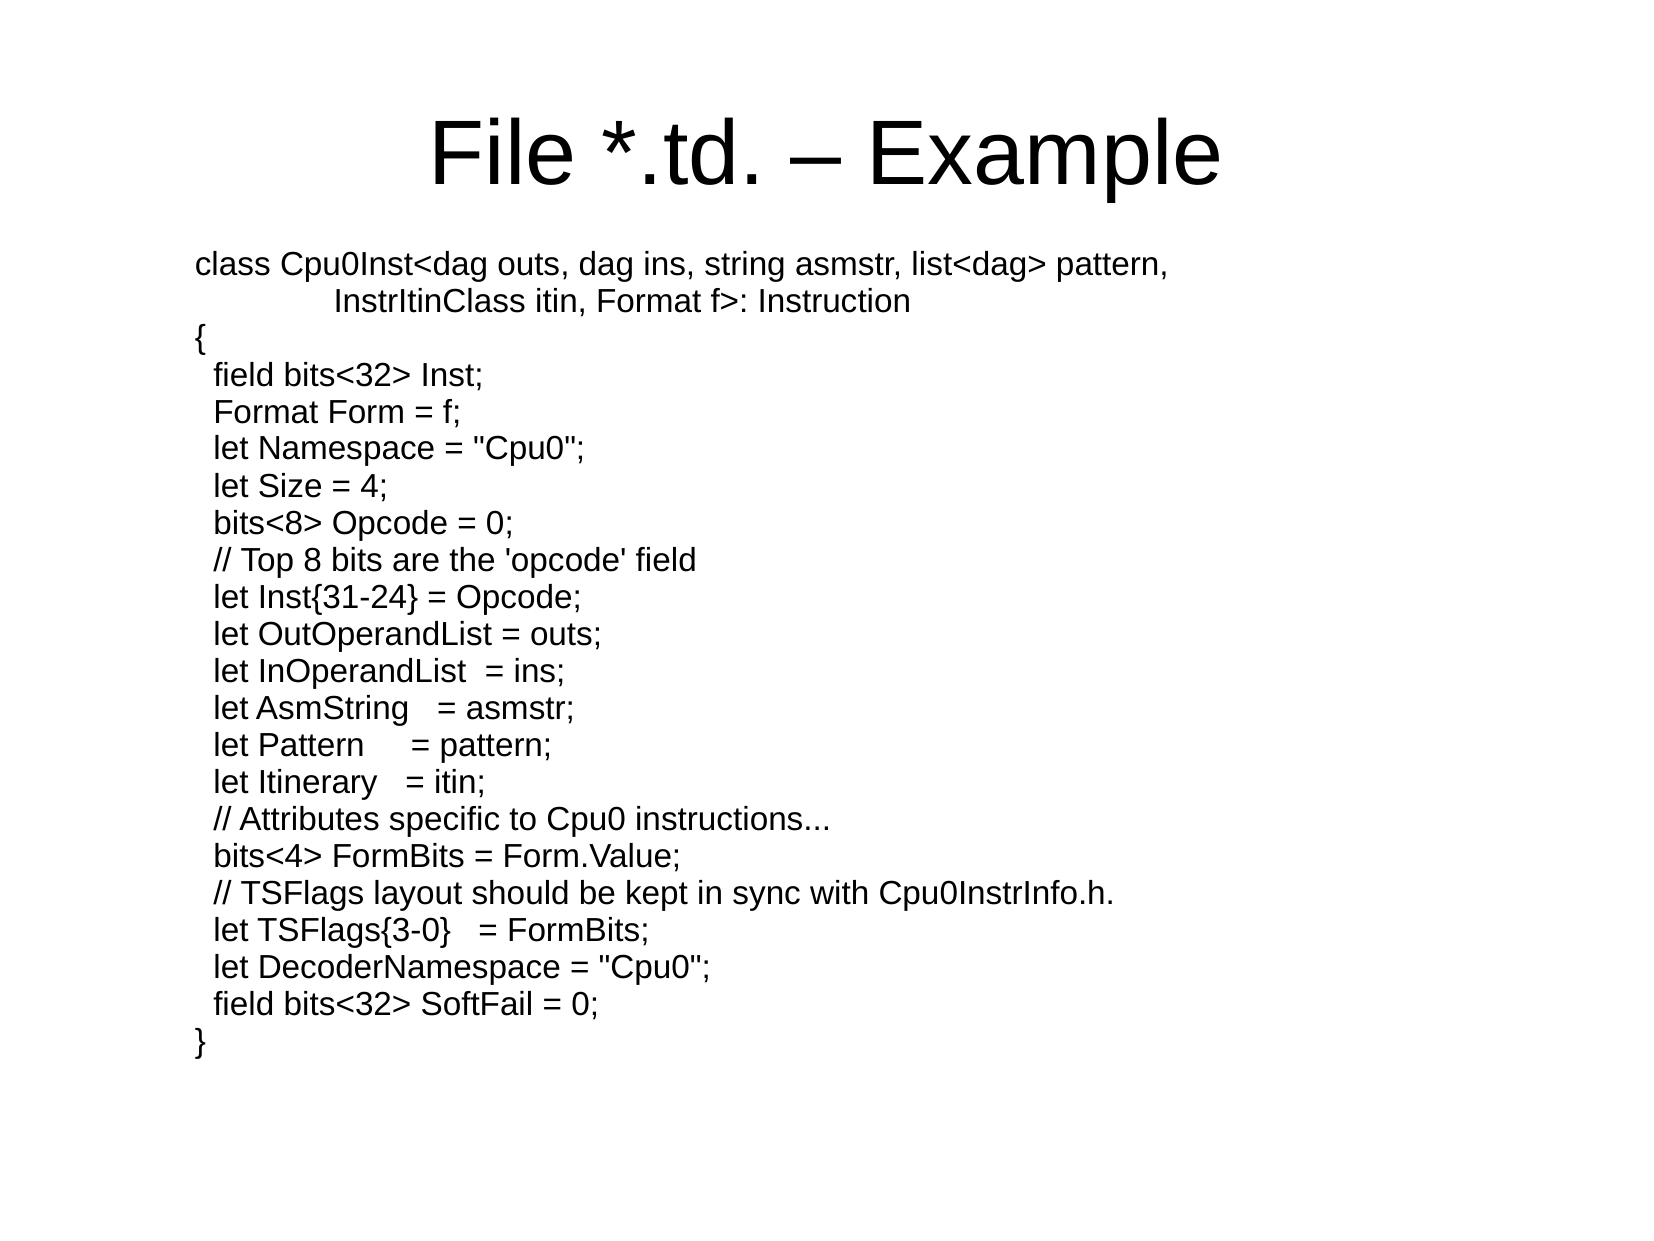

# File *.td. – Example
class Cpu0Inst<dag outs, dag ins, string asmstr, list<dag> pattern,
 InstrItinClass itin, Format f>: Instruction
{
 field bits<32> Inst;
 Format Form = f;
 let Namespace = "Cpu0";
 let Size = 4;
 bits<8> Opcode = 0;
 // Top 8 bits are the 'opcode' field
 let Inst{31-24} = Opcode;
 let OutOperandList = outs;
 let InOperandList = ins;
 let AsmString = asmstr;
 let Pattern = pattern;
 let Itinerary = itin;
 // Attributes specific to Cpu0 instructions...
 bits<4> FormBits = Form.Value;
 // TSFlags layout should be kept in sync with Cpu0InstrInfo.h.
 let TSFlags{3-0} = FormBits;
 let DecoderNamespace = "Cpu0";
 field bits<32> SoftFail = 0;
}